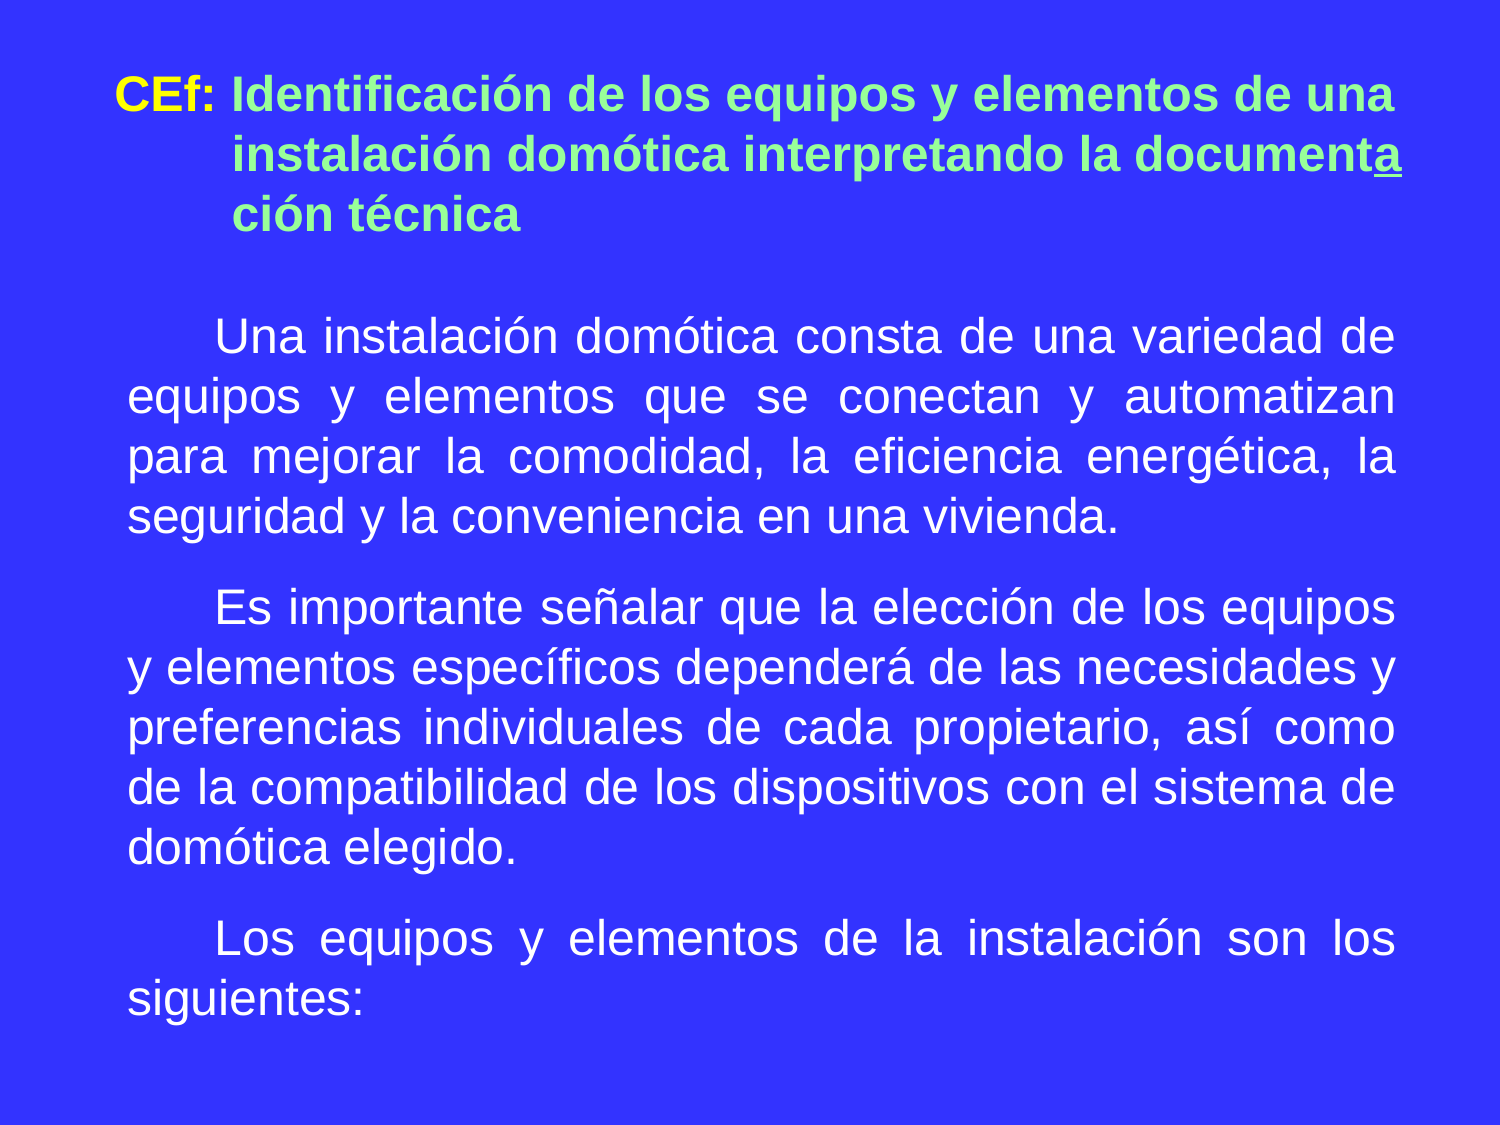

CEf: Identificación de los equipos y elementos de una
	instalación domótica interpretando la documenta
	ción técnica
	Una instalación domótica consta de una variedad de equipos y elementos que se conectan y automatizan para mejorar la comodidad, la eficiencia energética, la seguridad y la conveniencia en una vivienda.
	Es importante señalar que la elección de los equipos y elementos específicos dependerá de las necesidades y preferencias individuales de cada propietario, así como de la compatibilidad de los dispositivos con el sistema de domótica elegido.
	Los equipos y elementos de la instalación son los siguientes: